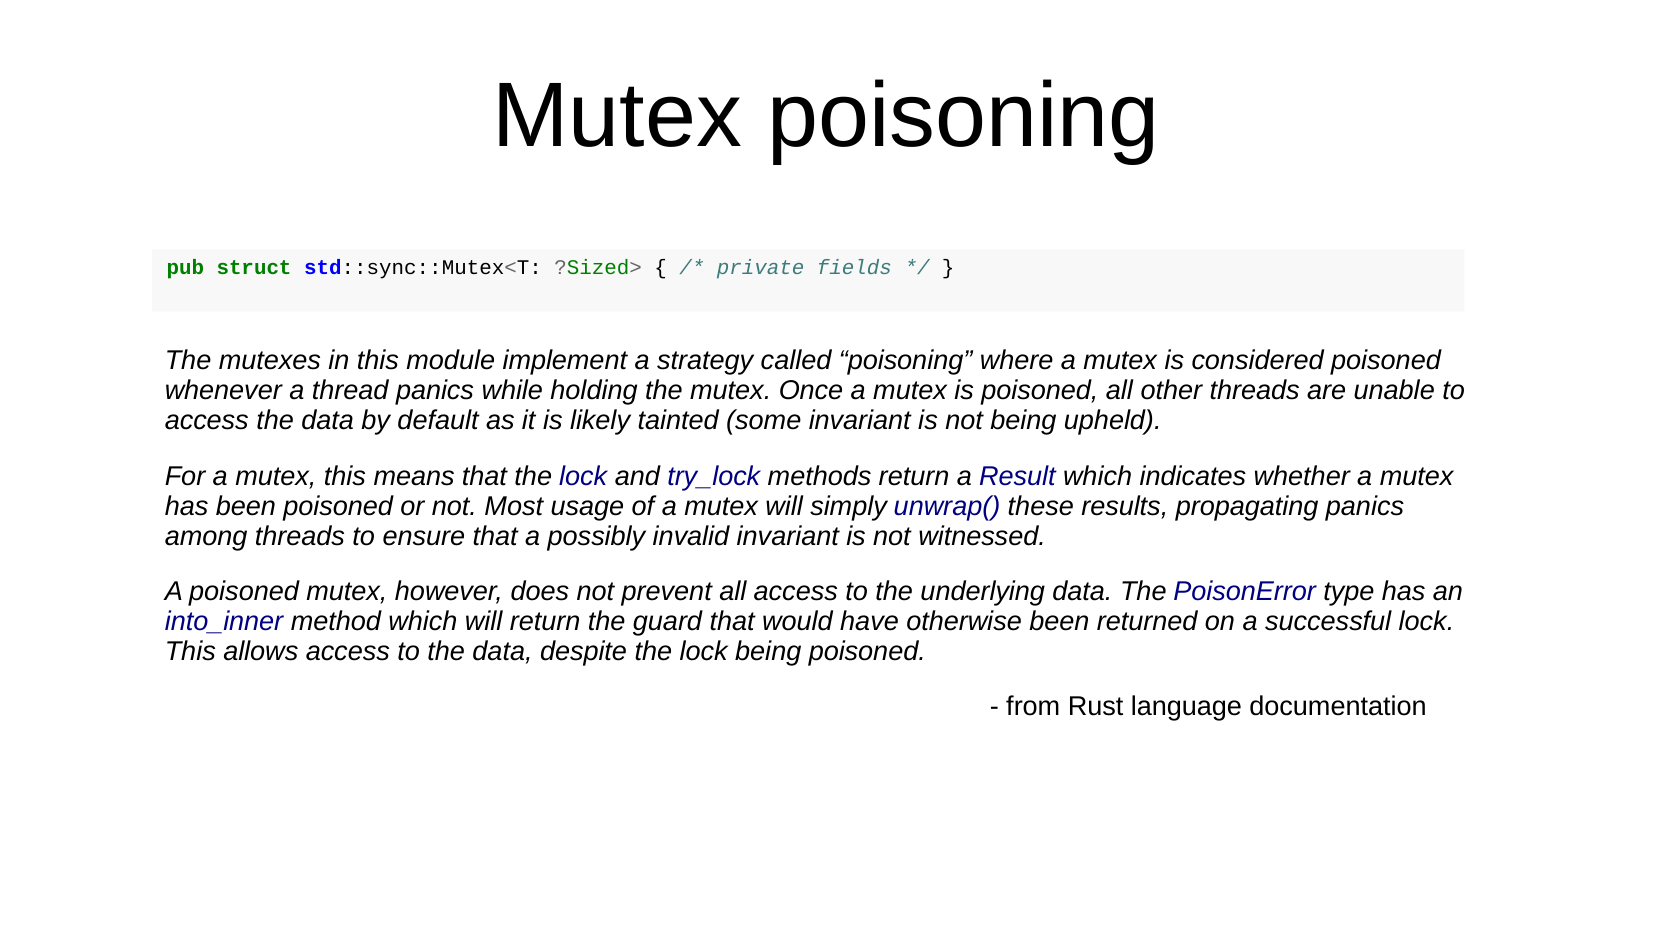

# Mutex poisoning
pub struct std::sync::Mutex<T: ?Sized> { /* private fields */ }
The mutexes in this module implement a strategy called “poisoning” where a mutex is considered poisoned whenever a thread panics while holding the mutex. Once a mutex is poisoned, all other threads are unable to access the data by default as it is likely tainted (some invariant is not being upheld).
For a mutex, this means that the lock and try_lock methods return a Result which indicates whether a mutex has been poisoned or not. Most usage of a mutex will simply unwrap() these results, propagating panics among threads to ensure that a possibly invalid invariant is not witnessed.
A poisoned mutex, however, does not prevent all access to the underlying data. The PoisonError type has an into_inner method which will return the guard that would have otherwise been returned on a successful lock. This allows access to the data, despite the lock being poisoned.
											- from Rust language documentation